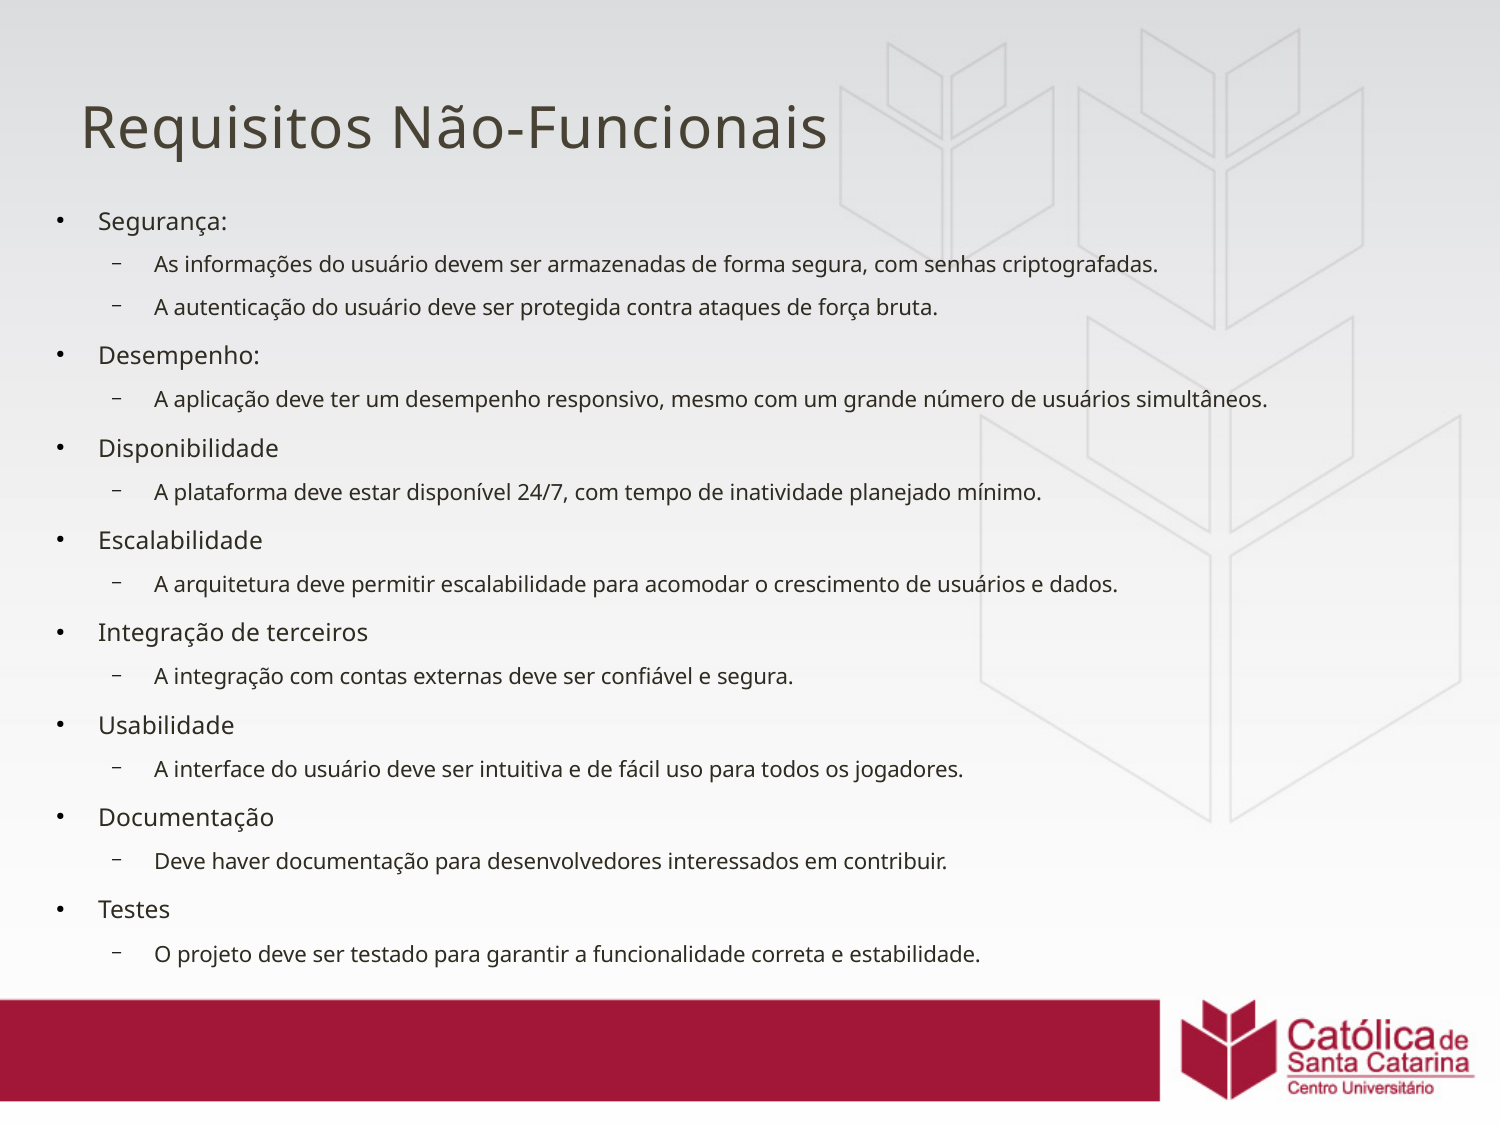

# Requisitos Não-Funcionais
Segurança:
As informações do usuário devem ser armazenadas de forma segura, com senhas criptografadas.
A autenticação do usuário deve ser protegida contra ataques de força bruta.
Desempenho:
A aplicação deve ter um desempenho responsivo, mesmo com um grande número de usuários simultâneos.
Disponibilidade
A plataforma deve estar disponível 24/7, com tempo de inatividade planejado mínimo.
Escalabilidade
A arquitetura deve permitir escalabilidade para acomodar o crescimento de usuários e dados.
Integração de terceiros
A integração com contas externas deve ser confiável e segura.
Usabilidade
A interface do usuário deve ser intuitiva e de fácil uso para todos os jogadores.
Documentação
Deve haver documentação para desenvolvedores interessados em contribuir.
Testes
O projeto deve ser testado para garantir a funcionalidade correta e estabilidade.